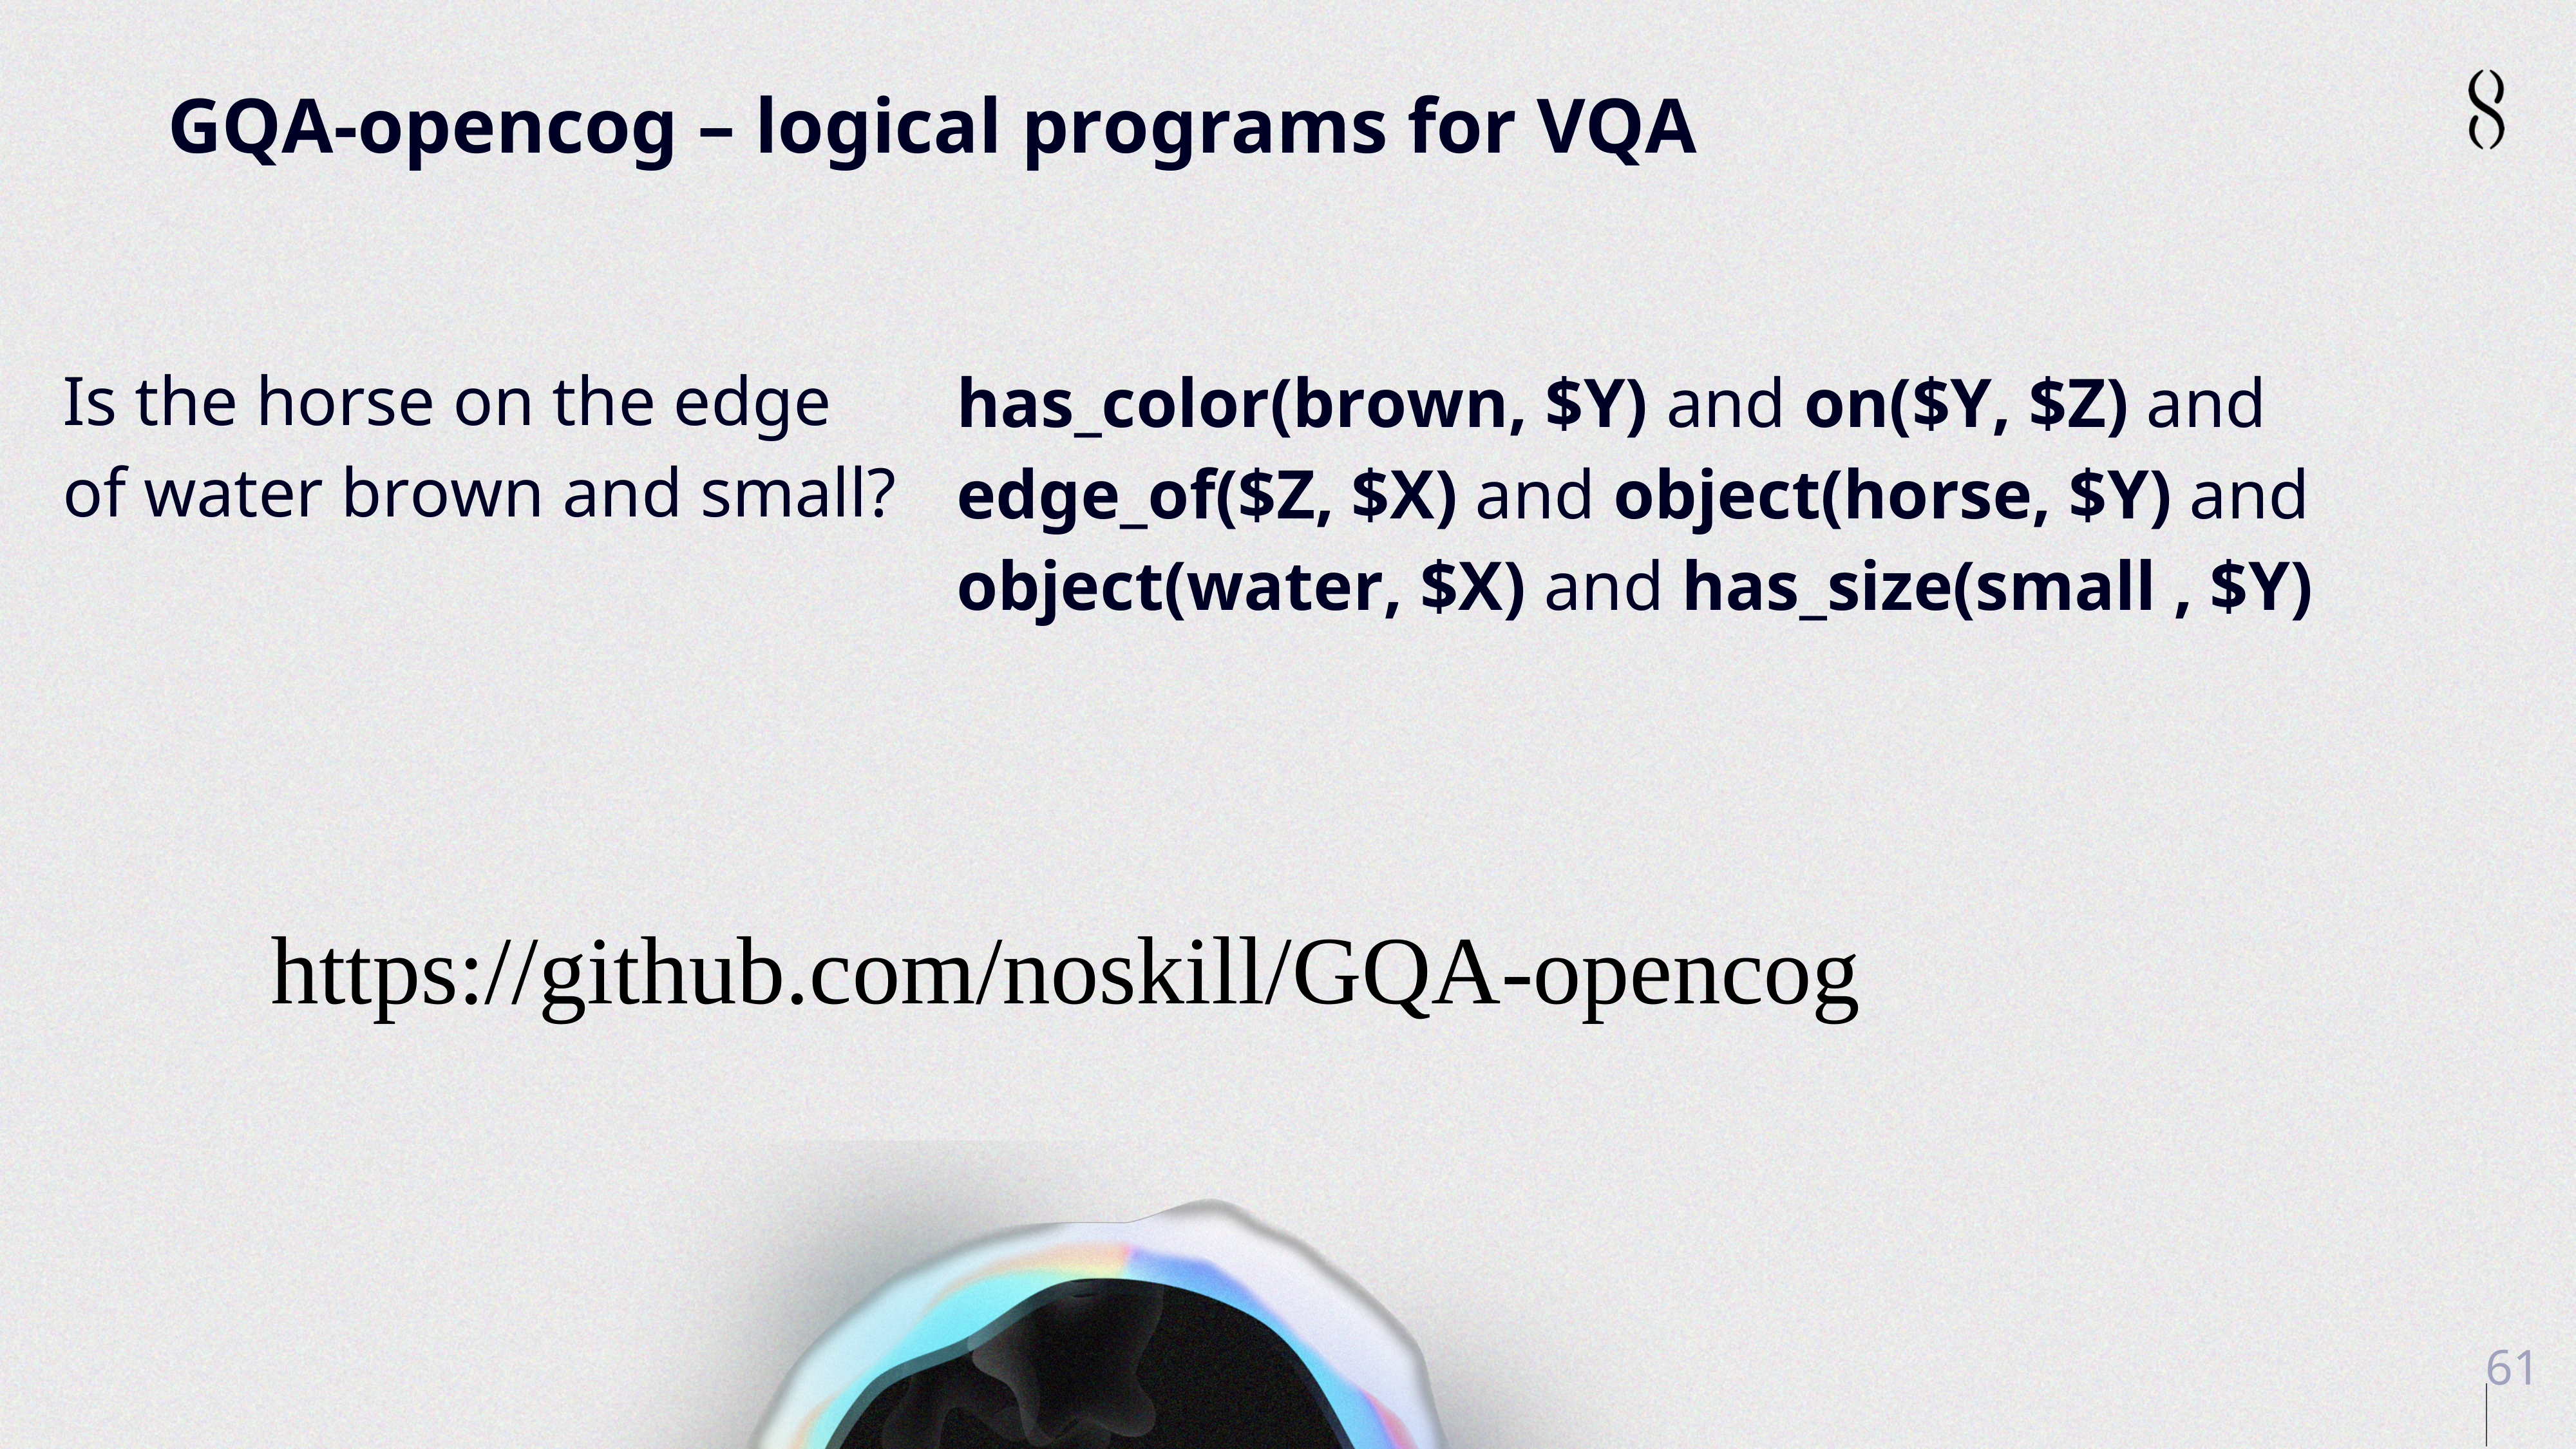

GQA-opencog – logical programs for VQA
Is the horse on the edge
of water brown and small?
has_color(brown, $Y) and on($Y, $Z) and
edge_of($Z, $X) and object(horse, $Y) and
object(water, $X) and has_size(small , $Y)
https://github.com/noskill/GQA-opencog
 61